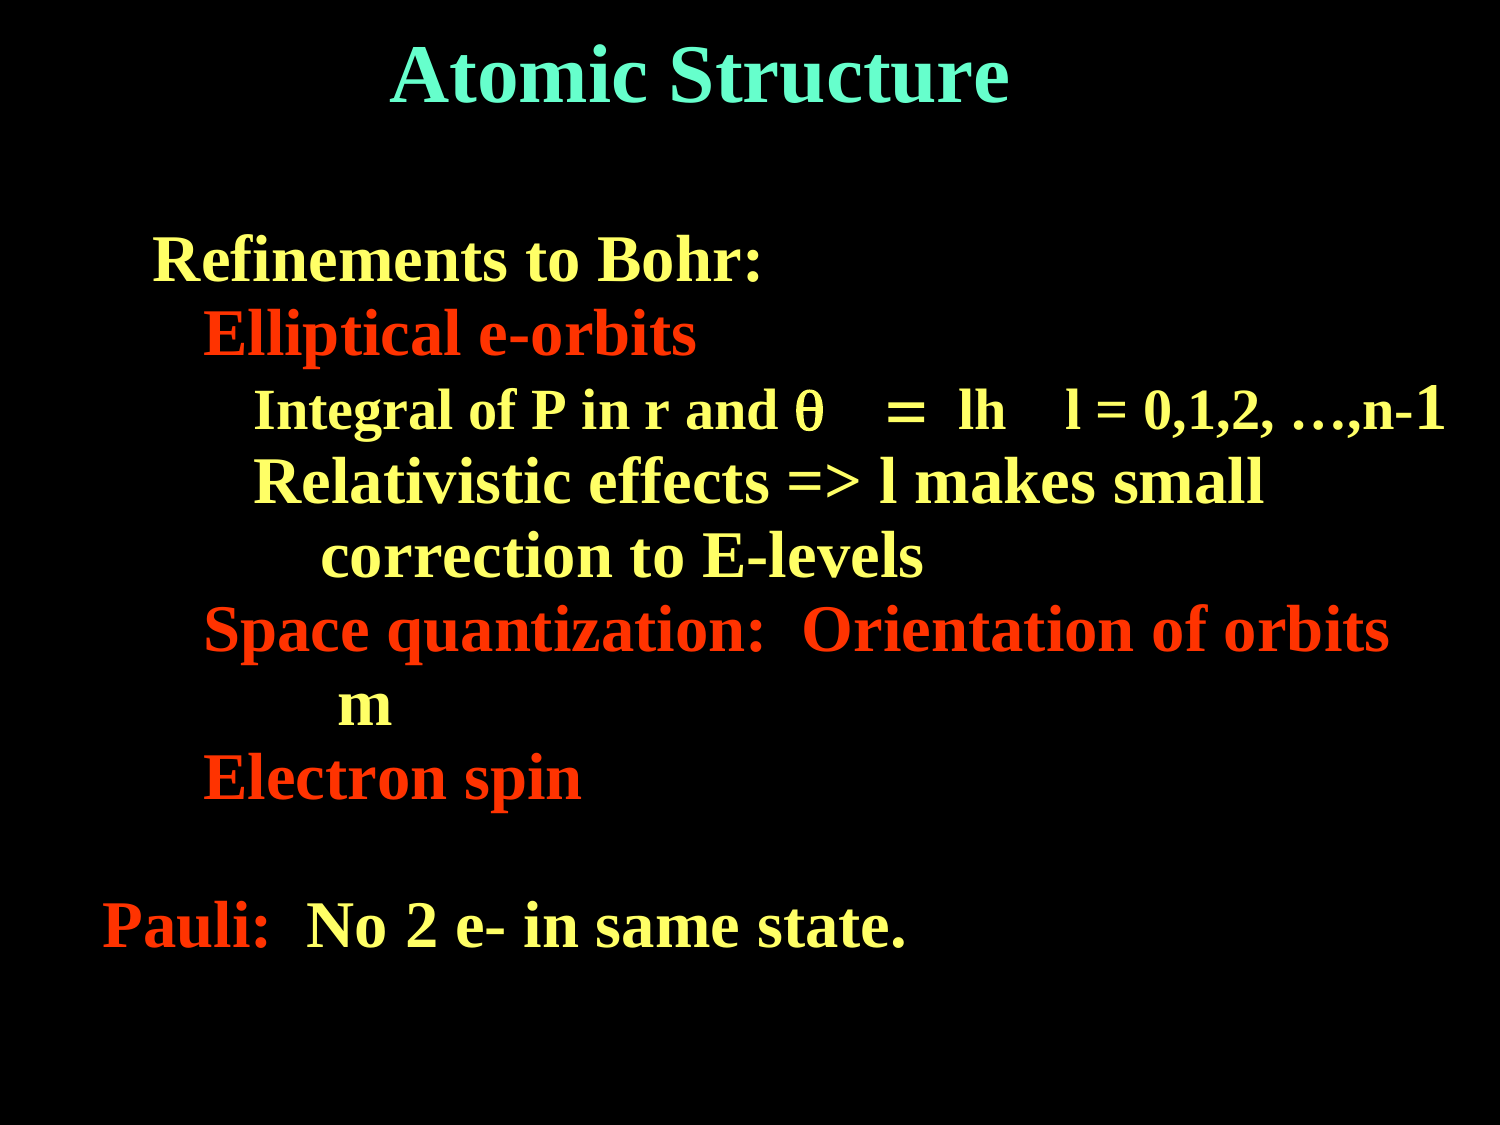

Atomic Structure
 Refinements to Bohr:
 Elliptical e-orbits
 Integral of P in r and lh l = 0,1,2, …,n-1
 Relativistic effects => l makes small
 correction to E-levels
 Space quantization: Orientation of orbits
 m
 Electron spin
Pauli: No 2 e- in same state.